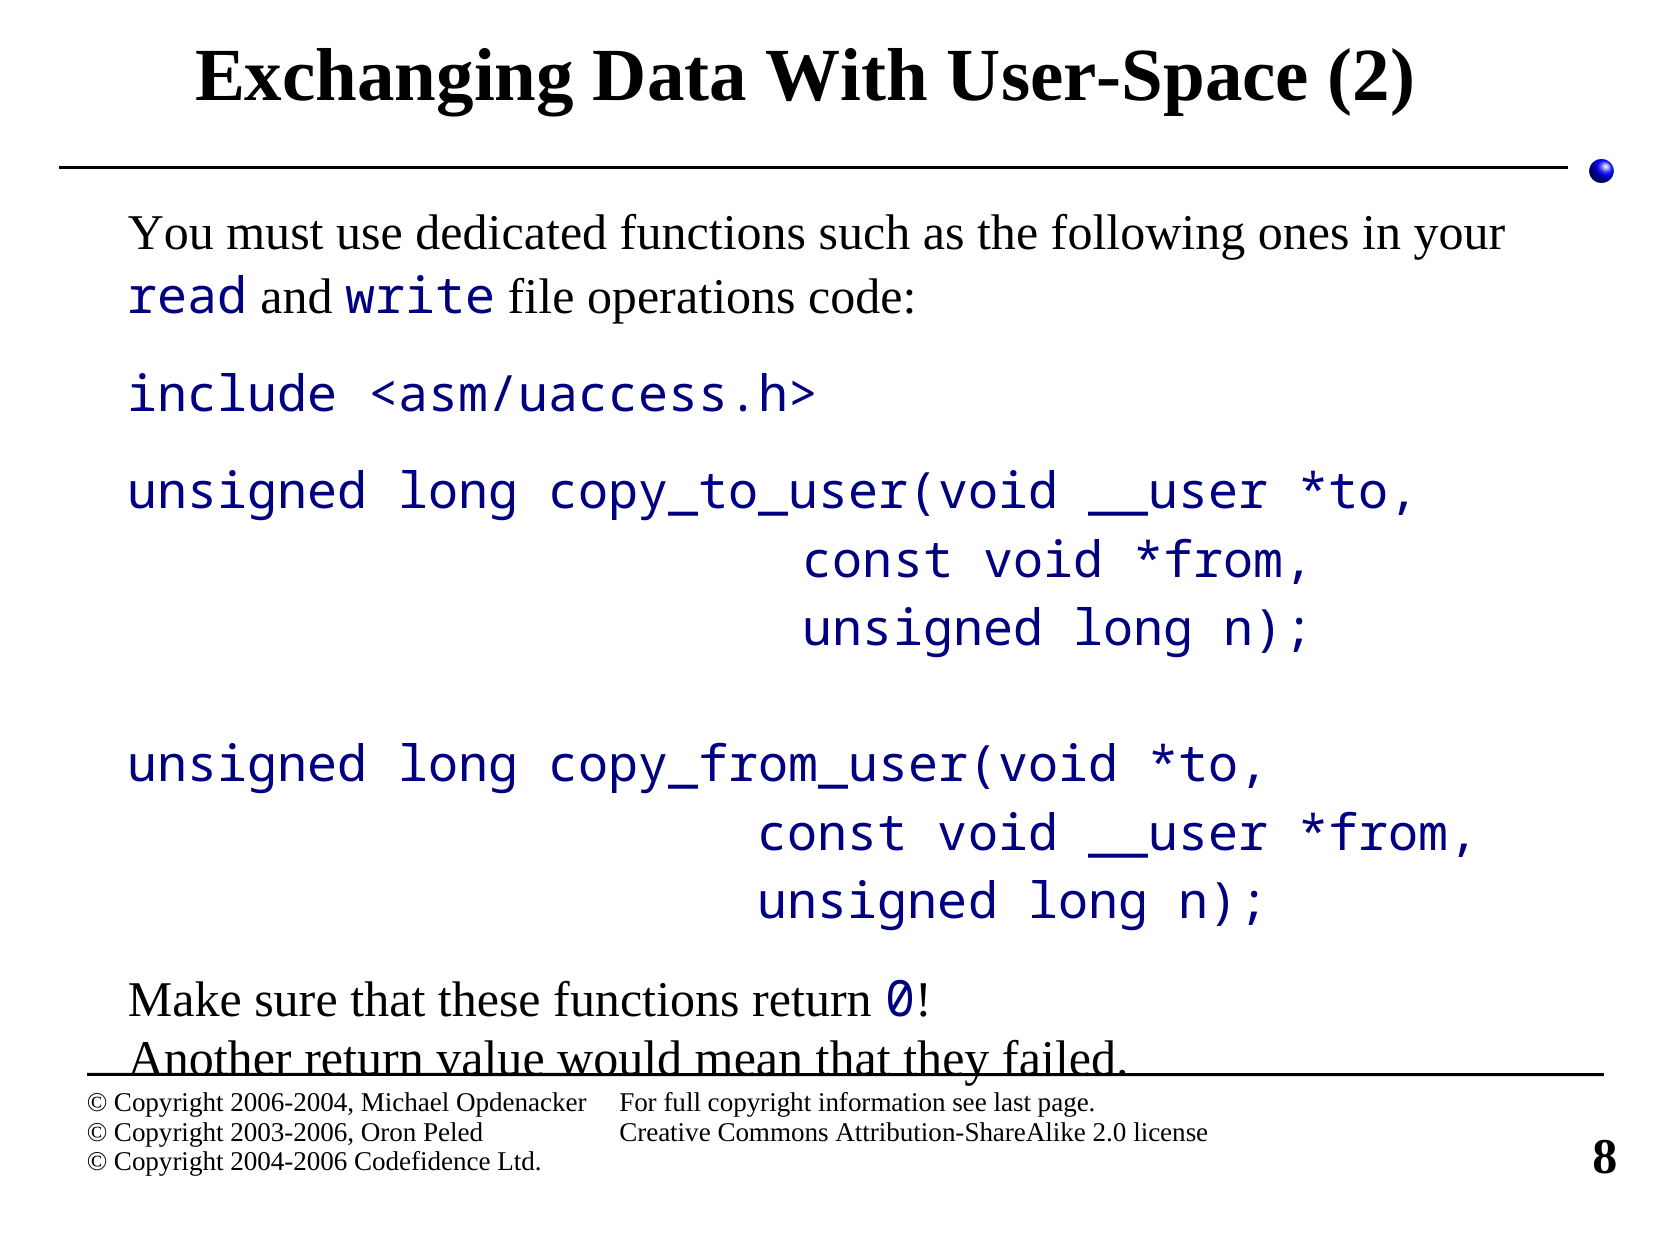

# Exchanging Data With User-Space (2)
You must use dedicated functions such as the following ones in your read and write file operations code:
include <asm/uaccess.h>
unsigned long copy_to_user(void __user *to,
							 const void *from,
							 unsigned long n);
unsigned long copy_from_user(void *to,
								 const void __user *from,
								 unsigned long n);
Make sure that these functions return 0!
Another return value would mean that they failed.